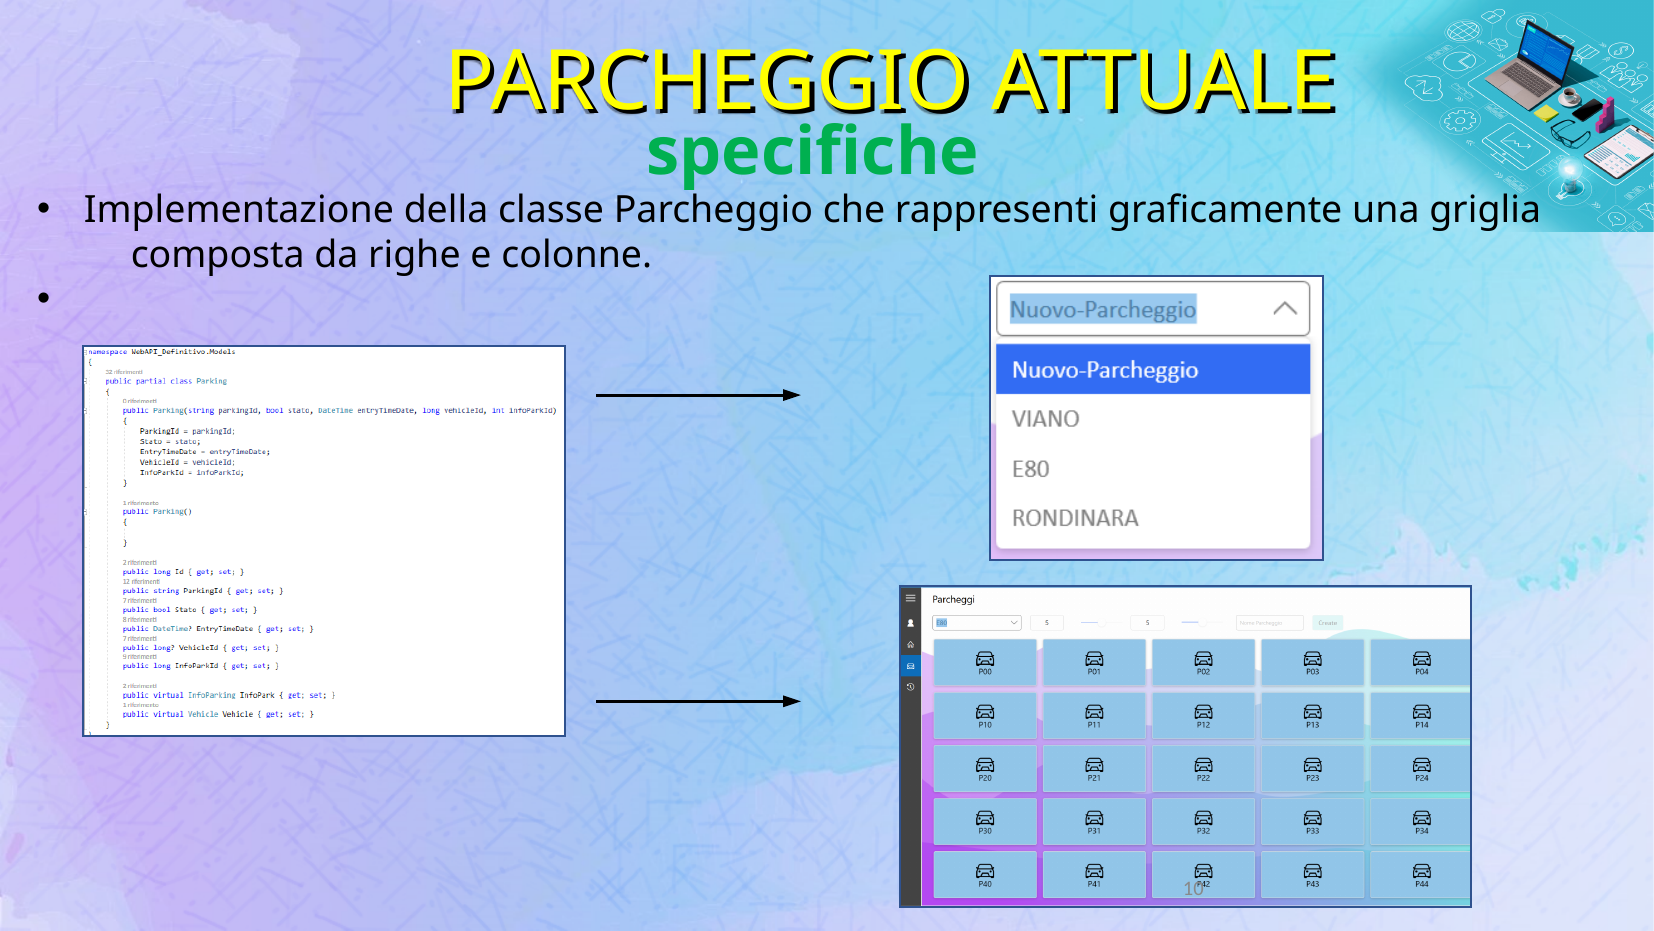

PARCHEGGIO ATTUALE
specifiche
Implementazione della classe Parcheggio che rappresenti graficamente una griglia composta da righe e colonne.